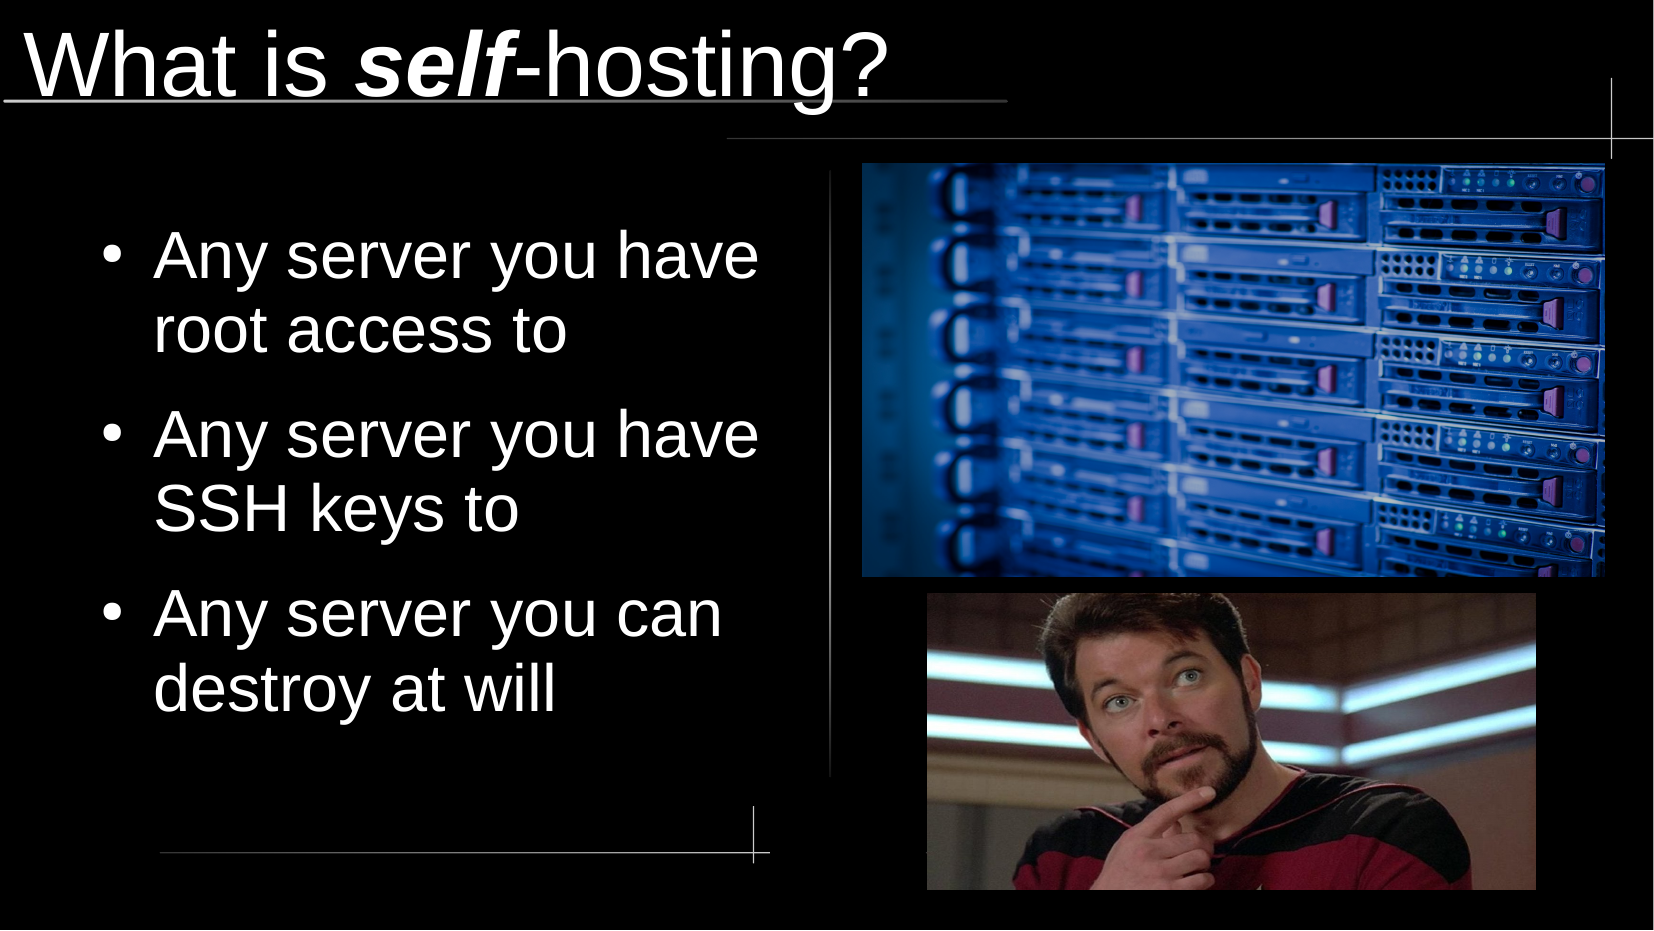

# What is self-hosting?
Any server you have root access to
Any server you have SSH keys to
Any server you can destroy at will
4